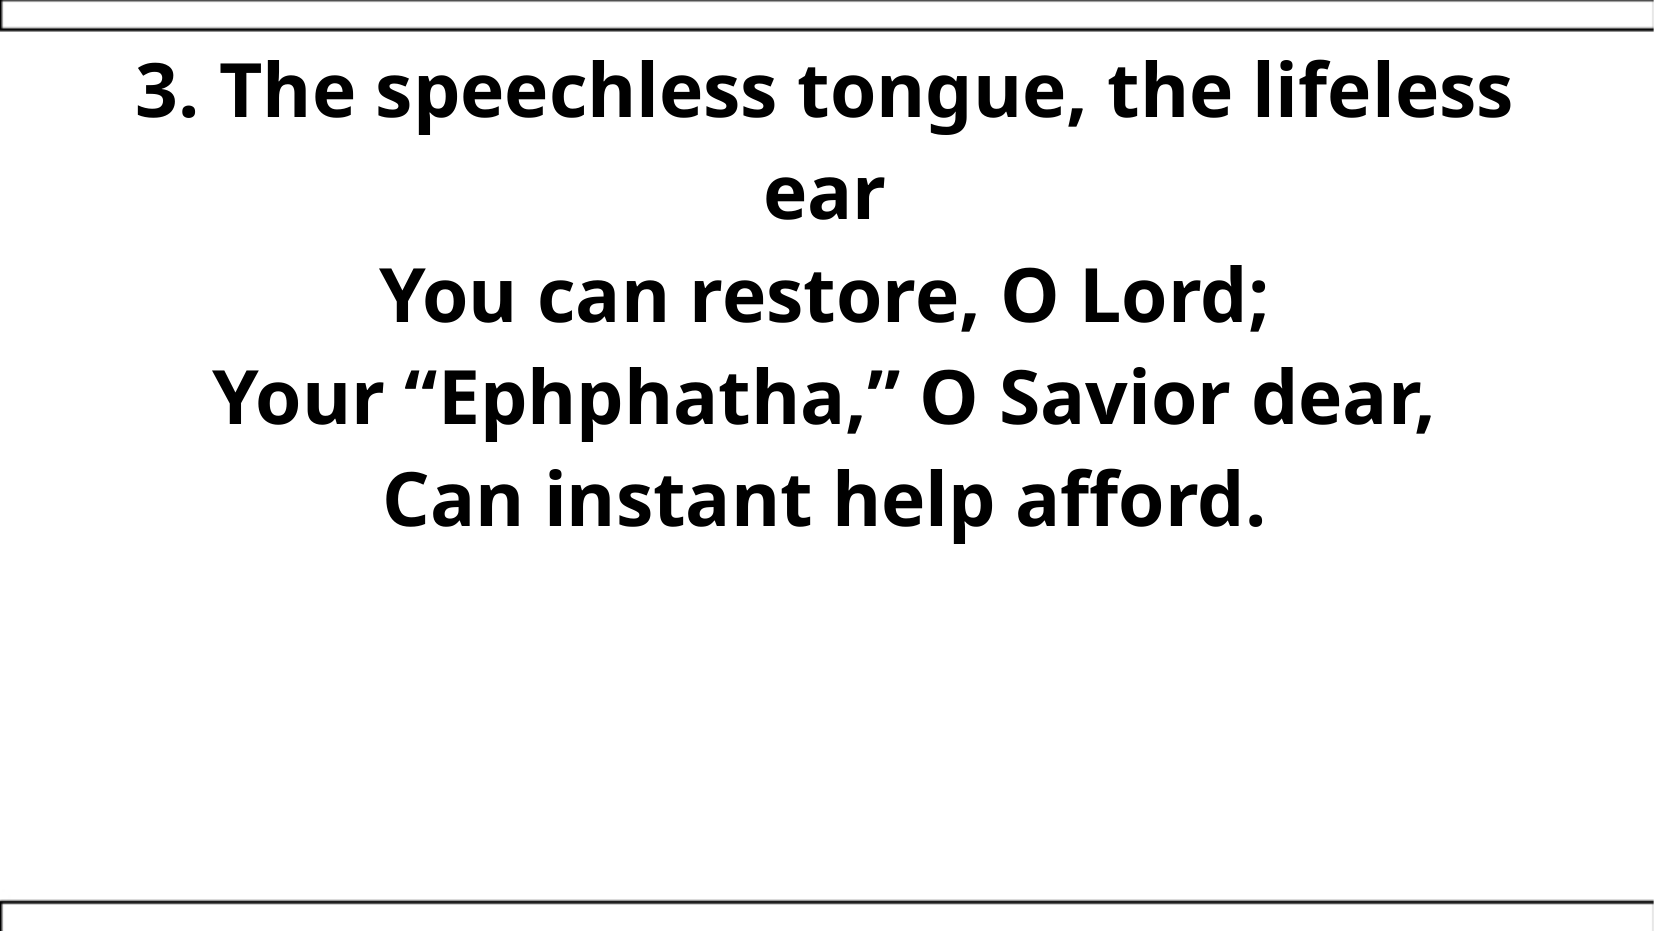

3. The speechless tongue, the lifeless ear
You can restore, O Lord;
Your “Ephphatha,” O Savior dear,
Can instant help afford.